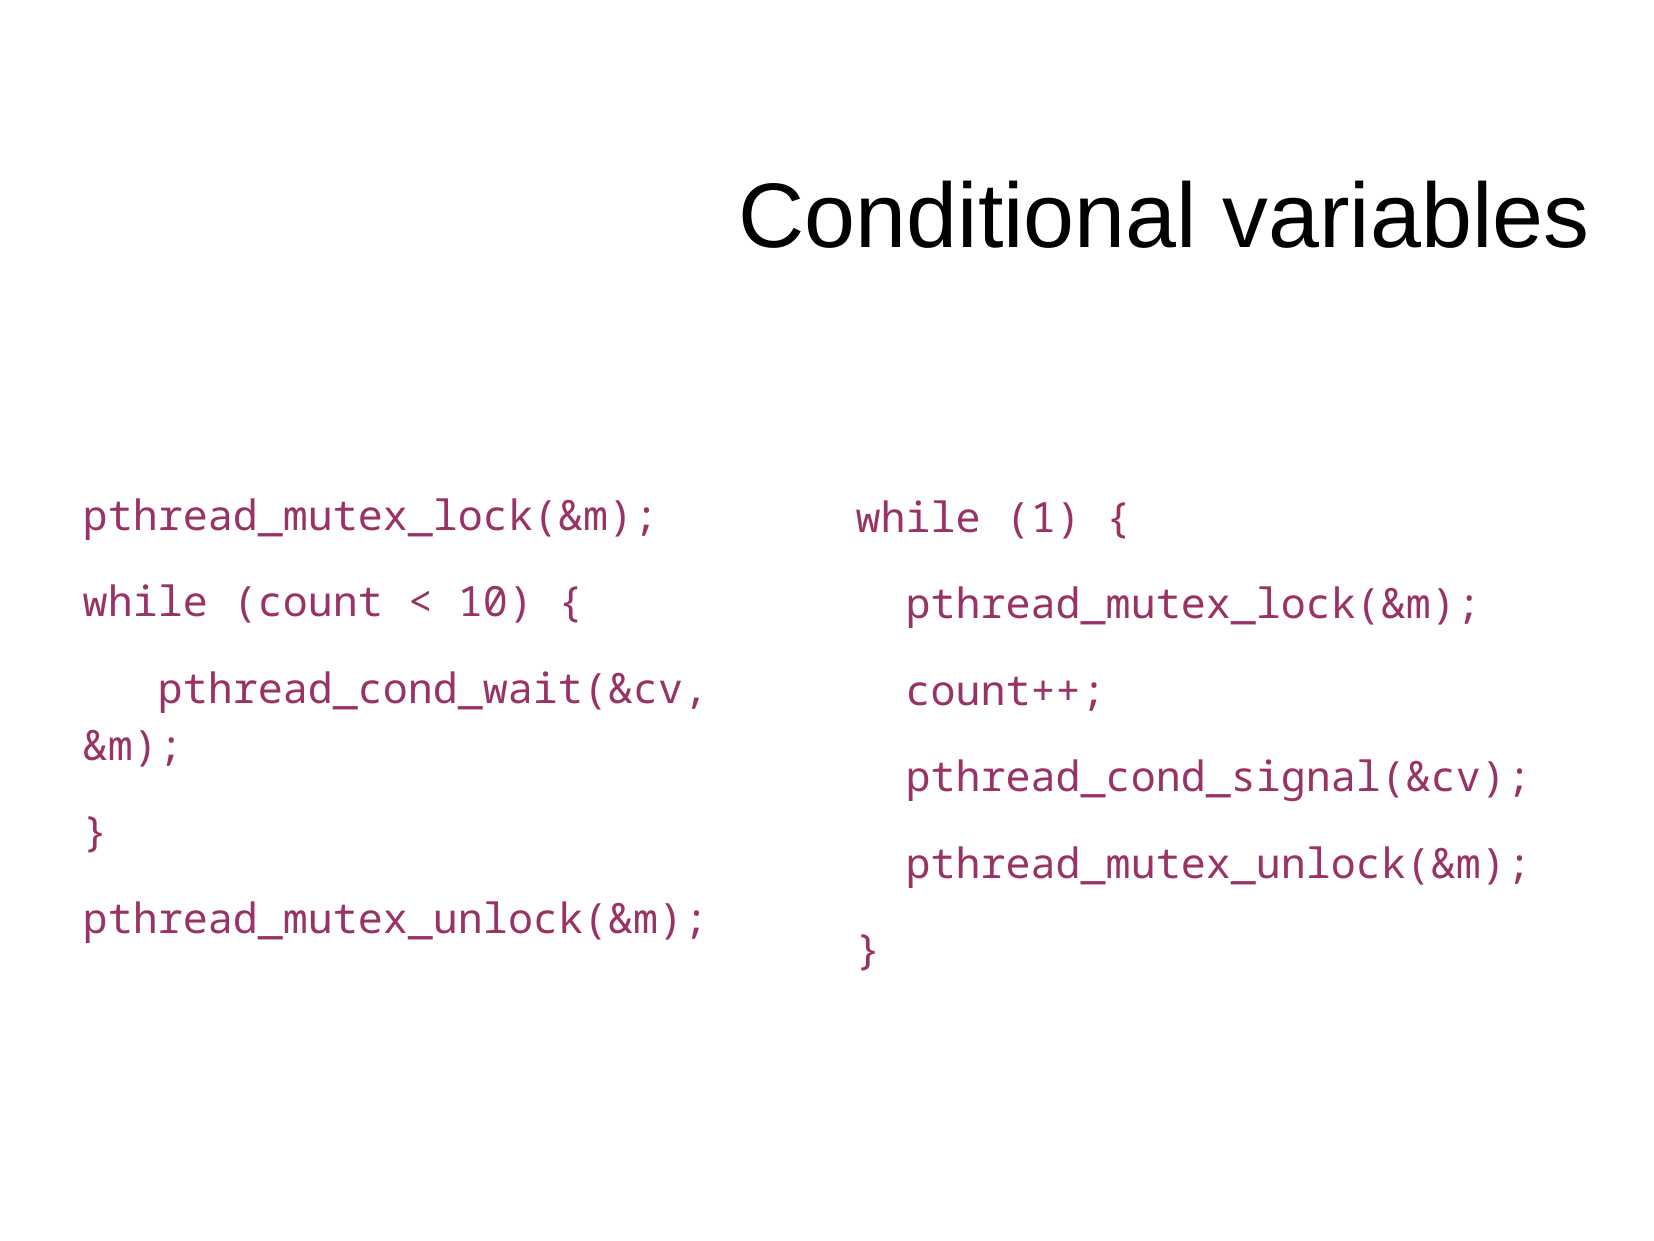

Conditional variables
# pthread_mutex_lock(&m);
while (count < 10) {
 pthread_cond_wait(&cv, &m);
}
pthread_mutex_unlock(&m);
while (1) {
 pthread_mutex_lock(&m);
 count++;
 pthread_cond_signal(&cv);
 pthread_mutex_unlock(&m);
}